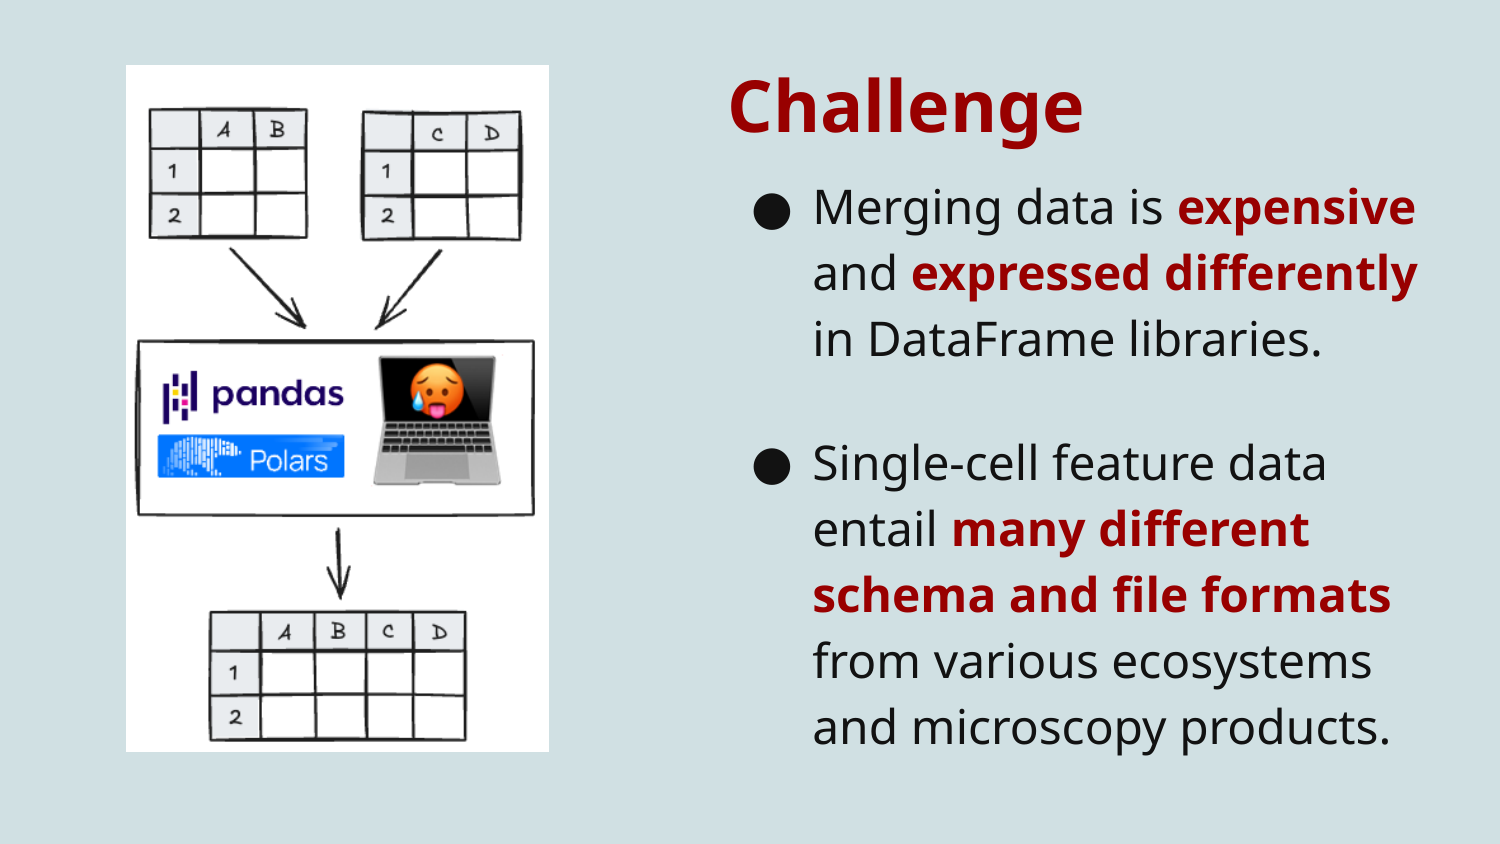

# Challenge
Merging data is expensive
and expressed differently
in DataFrame libraries.
Single-cell feature data
entail many different
schema and file formats
from various ecosystems
and microscopy products.